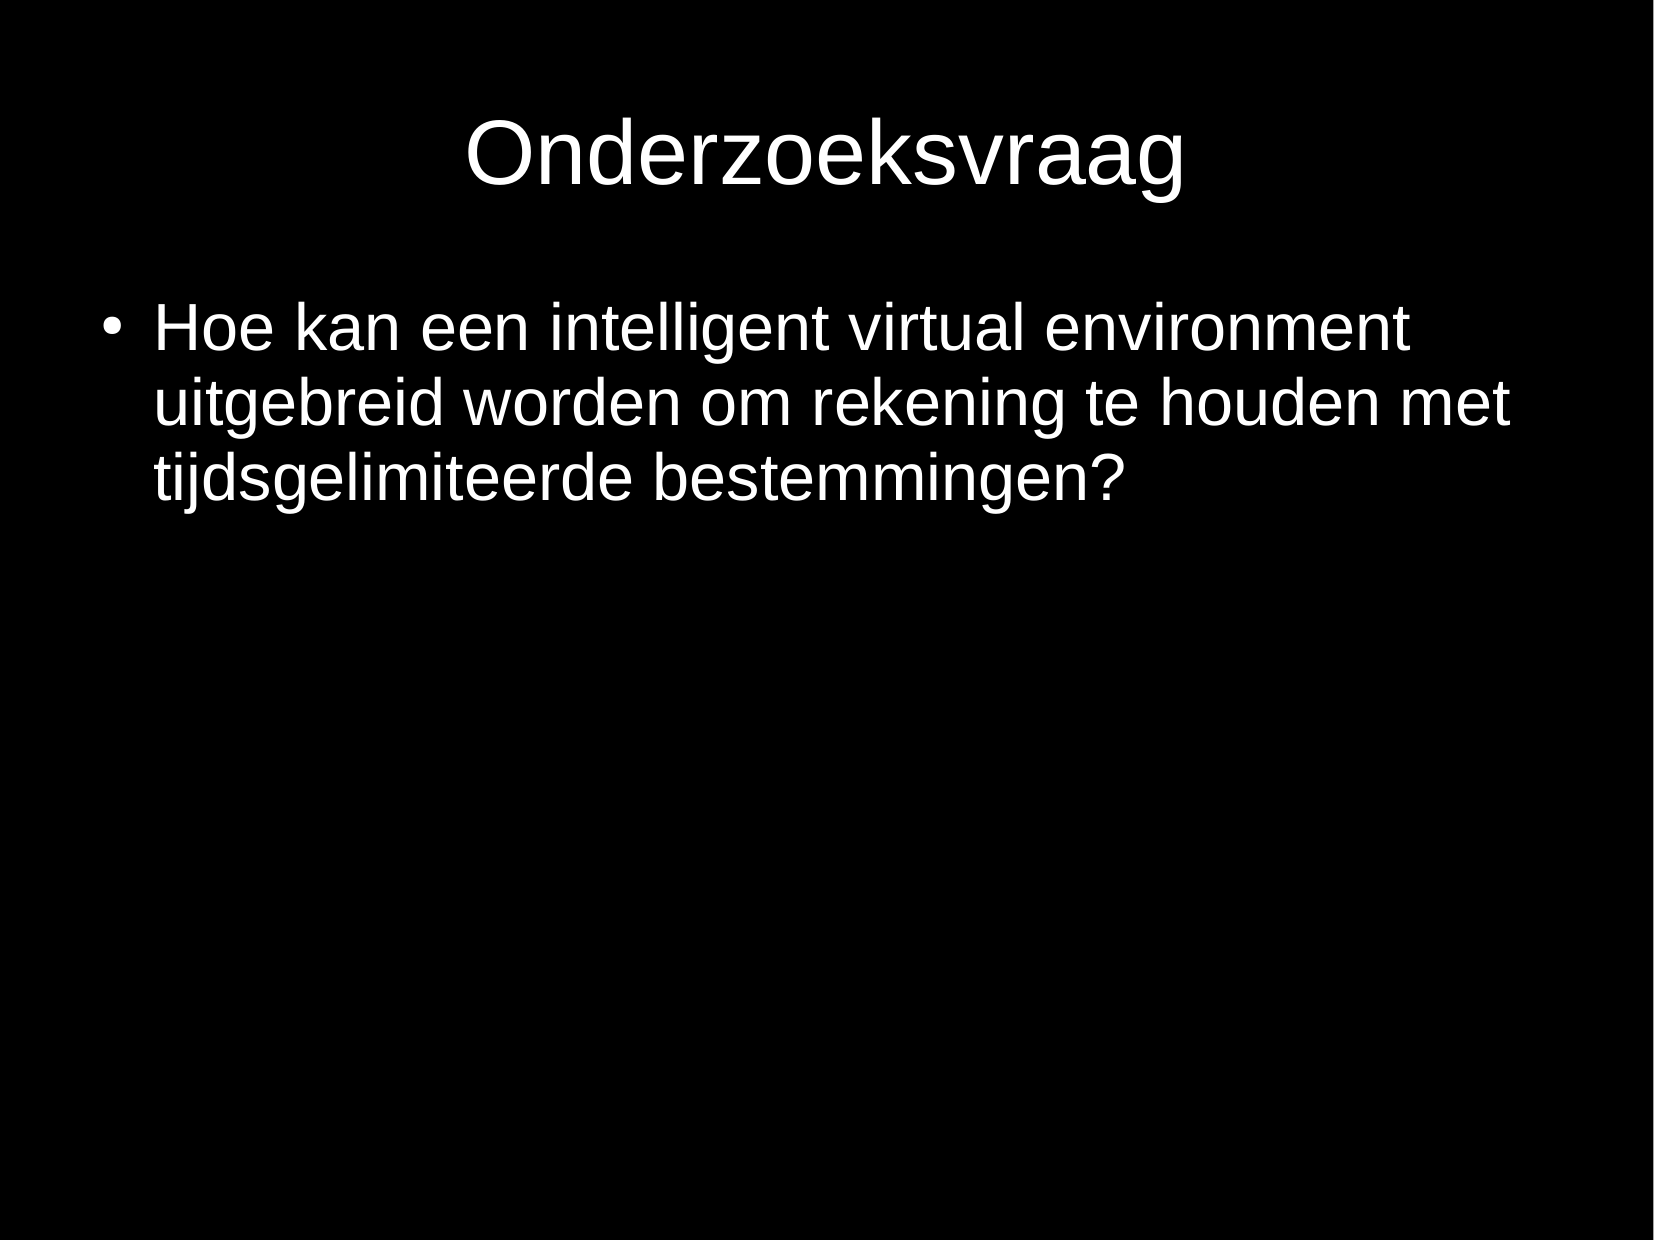

# Onderzoeksvraag
Hoe kan een intelligent virtual environment uitgebreid worden om rekening te houden met tijdsgelimiteerde bestemmingen?